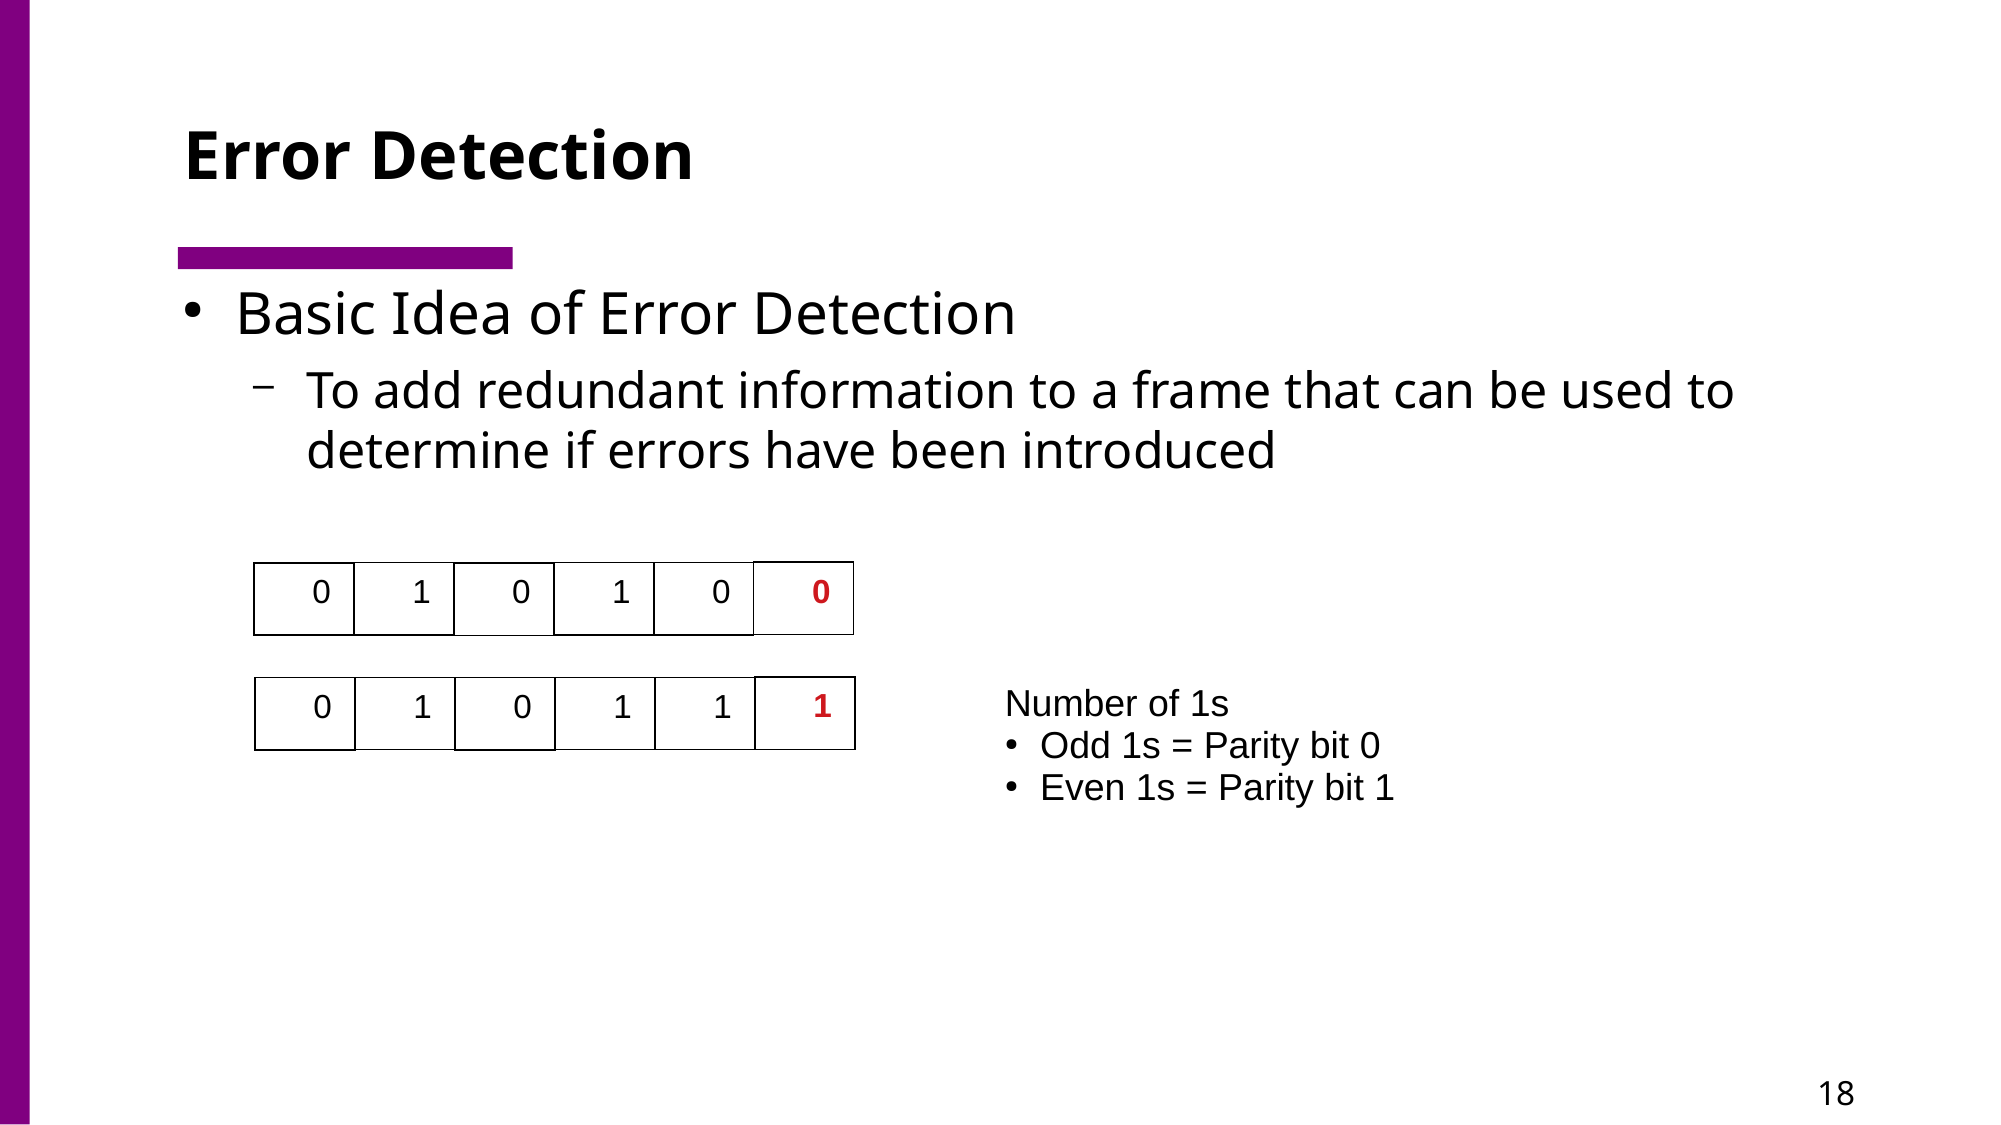

# Error Detection
Basic Idea of Error Detection
To add redundant information to a frame that can be used to determine if errors have been introduced
0
0
1
0
1
0
Number of 1s
Odd 1s = Parity bit 0
Even 1s = Parity bit 1
1
1
1
0
1
0